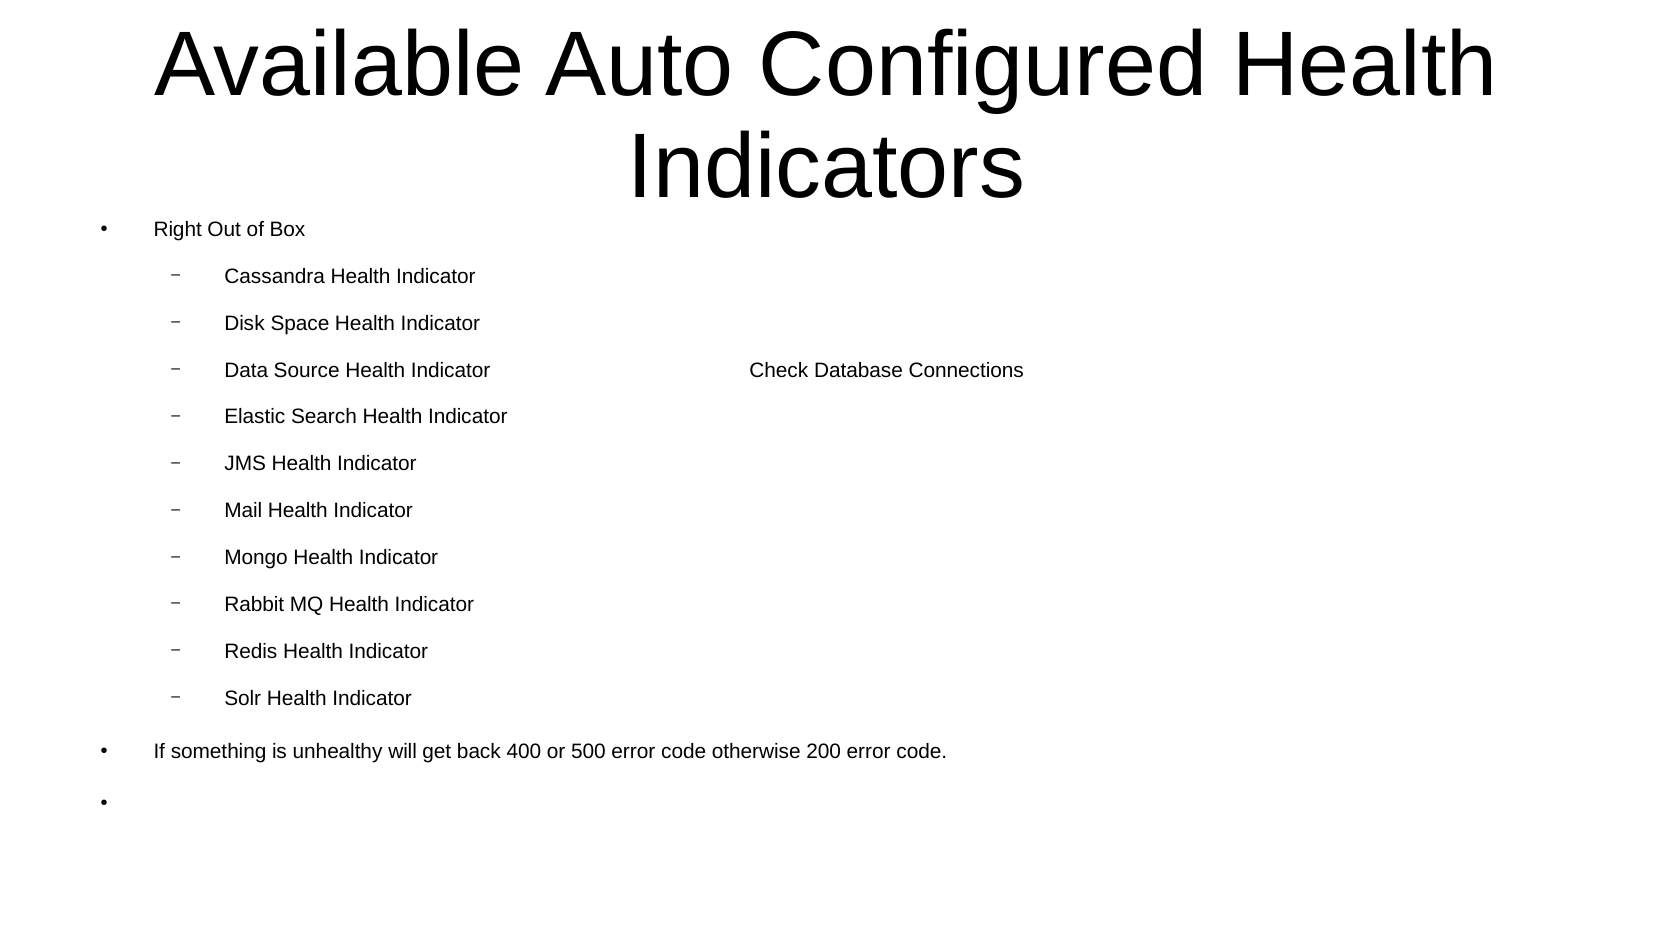

# Available Auto Configured Health Indicators
Right Out of Box
Cassandra Health Indicator
Disk Space Health Indicator
Data Source Health Indicator				Check Database Connections
Elastic Search Health Indicator
JMS Health Indicator
Mail Health Indicator
Mongo Health Indicator
Rabbit MQ Health Indicator
Redis Health Indicator
Solr Health Indicator
If something is unhealthy will get back 400 or 500 error code otherwise 200 error code.